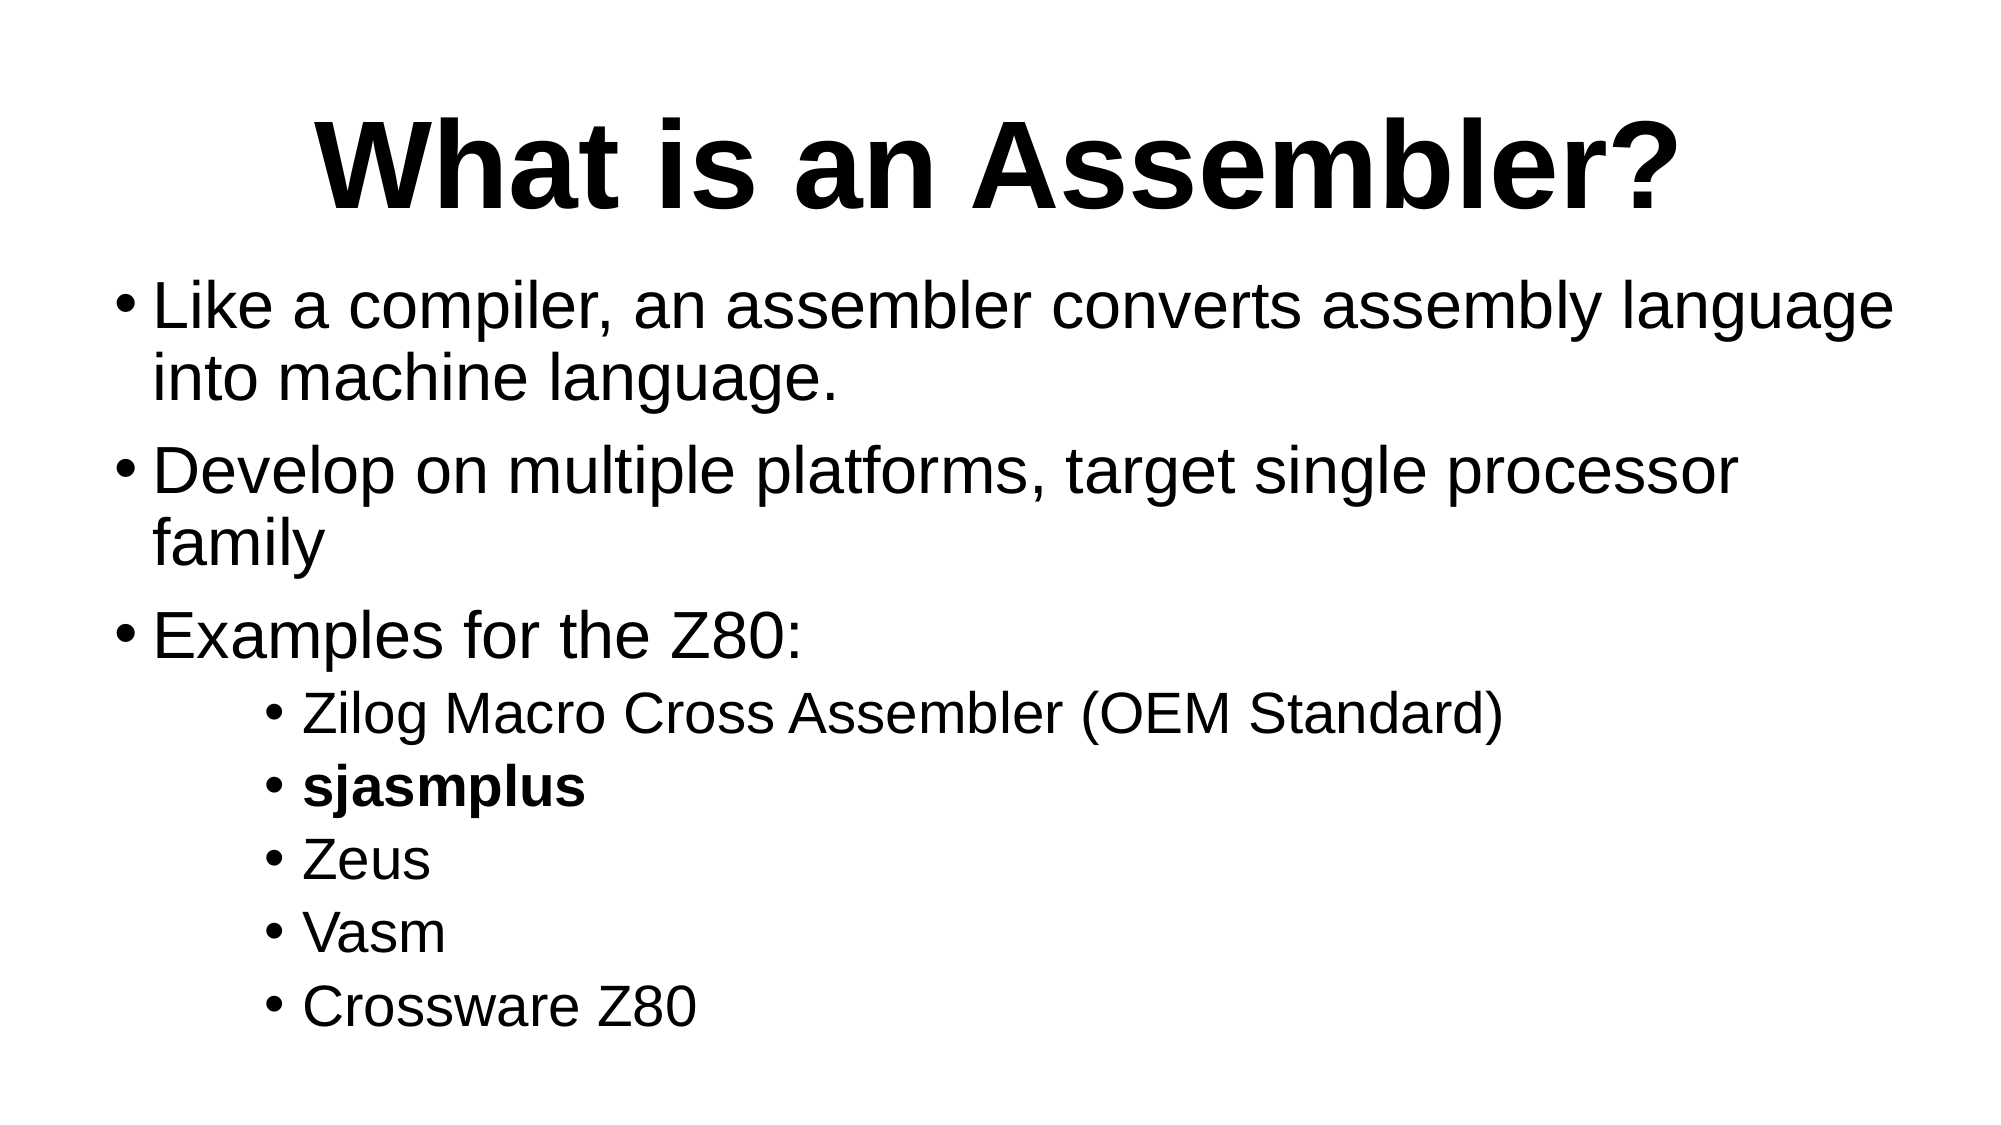

What is an Assembler?
# Like a compiler, an assembler converts assembly language into machine language.
Develop on multiple platforms, target single processor family
Examples for the Z80:
Zilog Macro Cross Assembler (OEM Standard)
sjasmplus
Zeus
Vasm
Crossware Z80